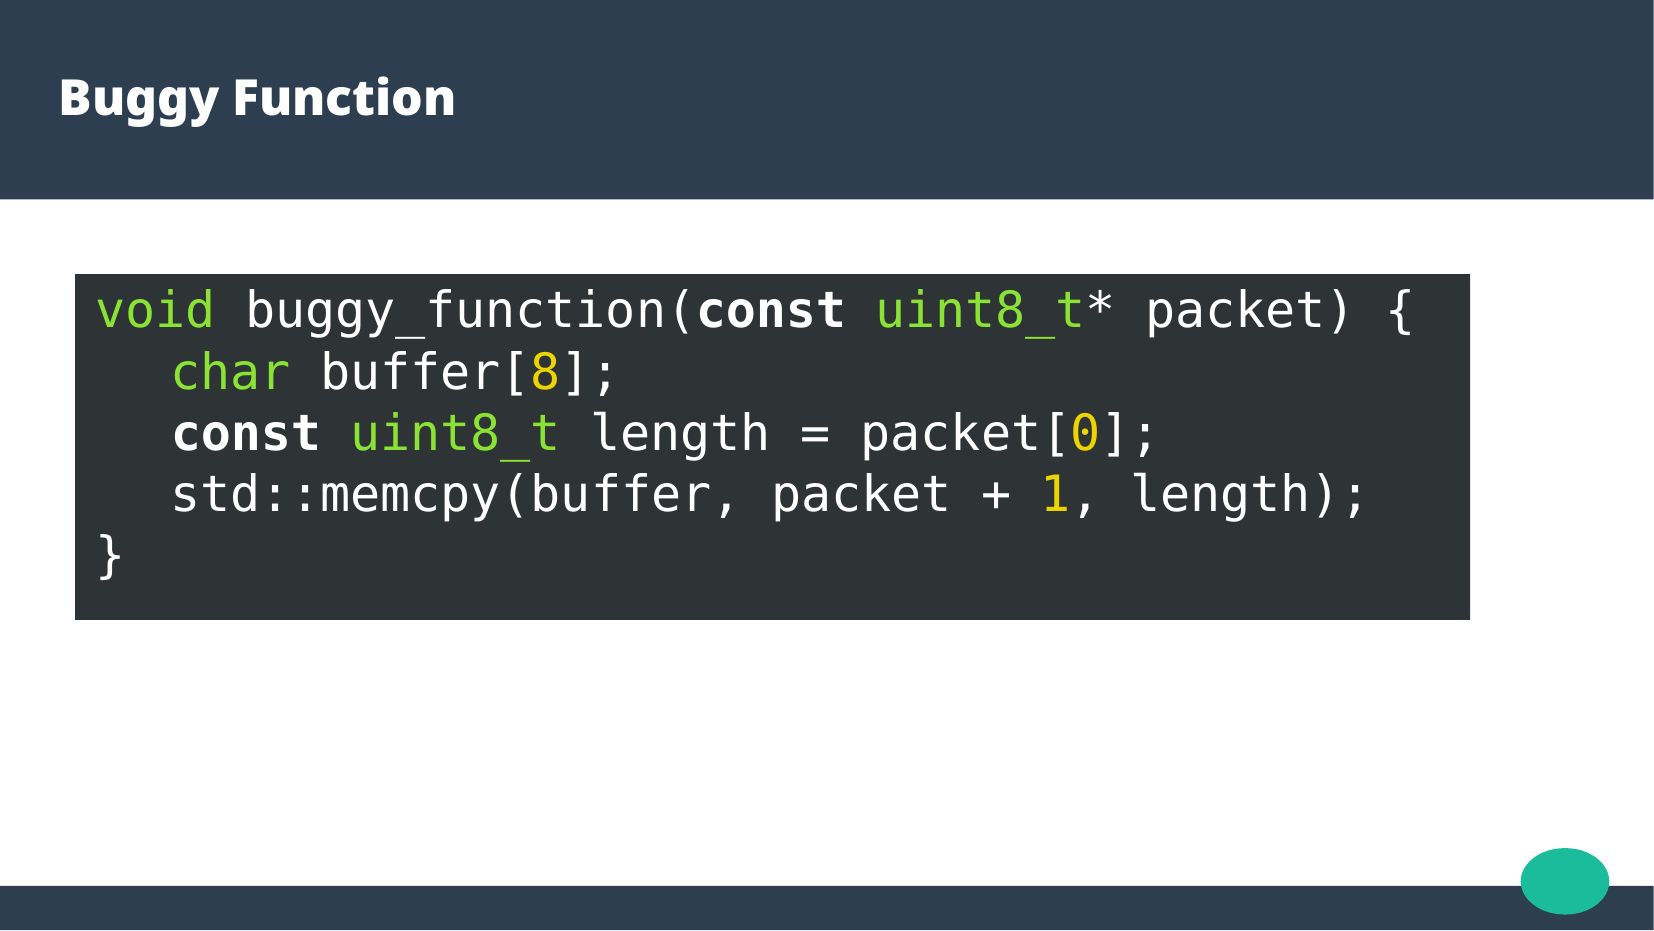

# Buggy Function
void buggy_function(const uint8_t* packet) {
	char buffer[8];
	const uint8_t length = packet[0];
	std::memcpy(buffer, packet + 1, length);
}